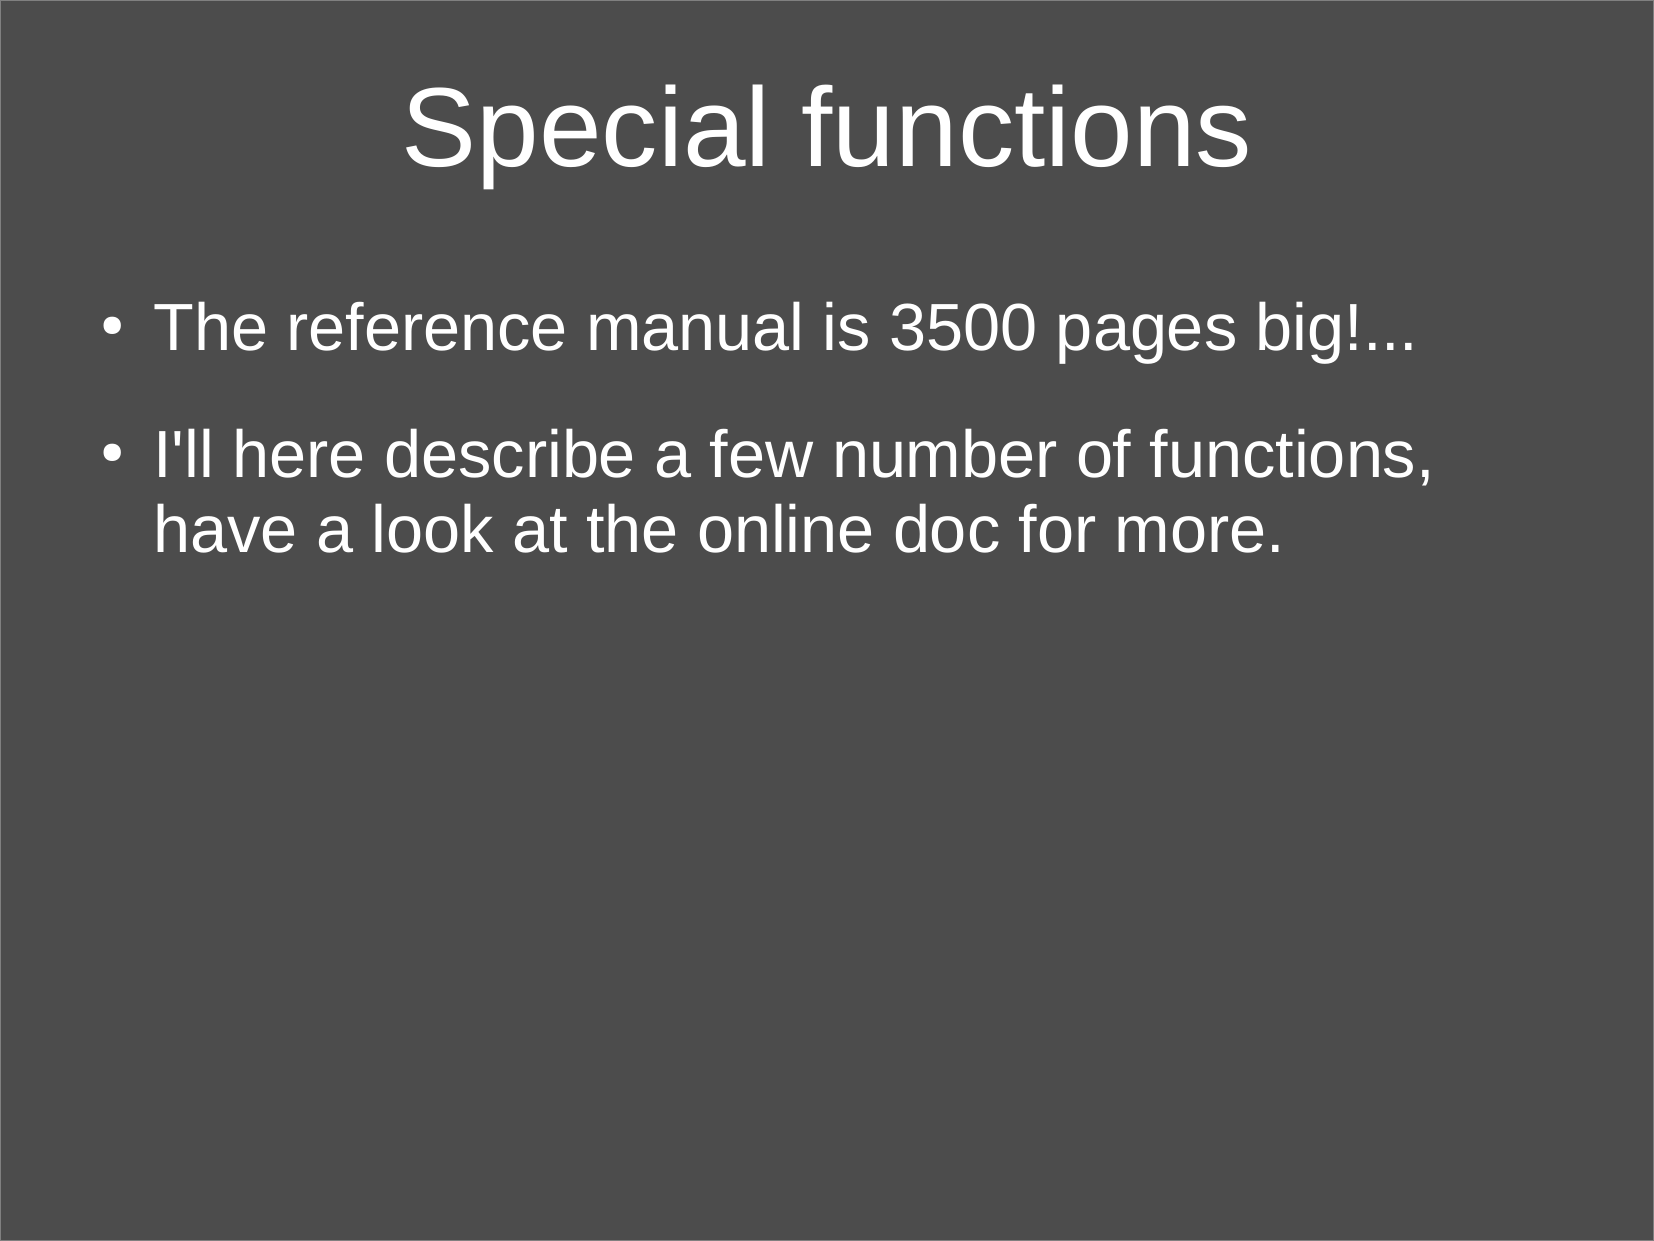

# Special functions
The reference manual is 3500 pages big!...
I'll here describe a few number of functions, have a look at the online doc for more.